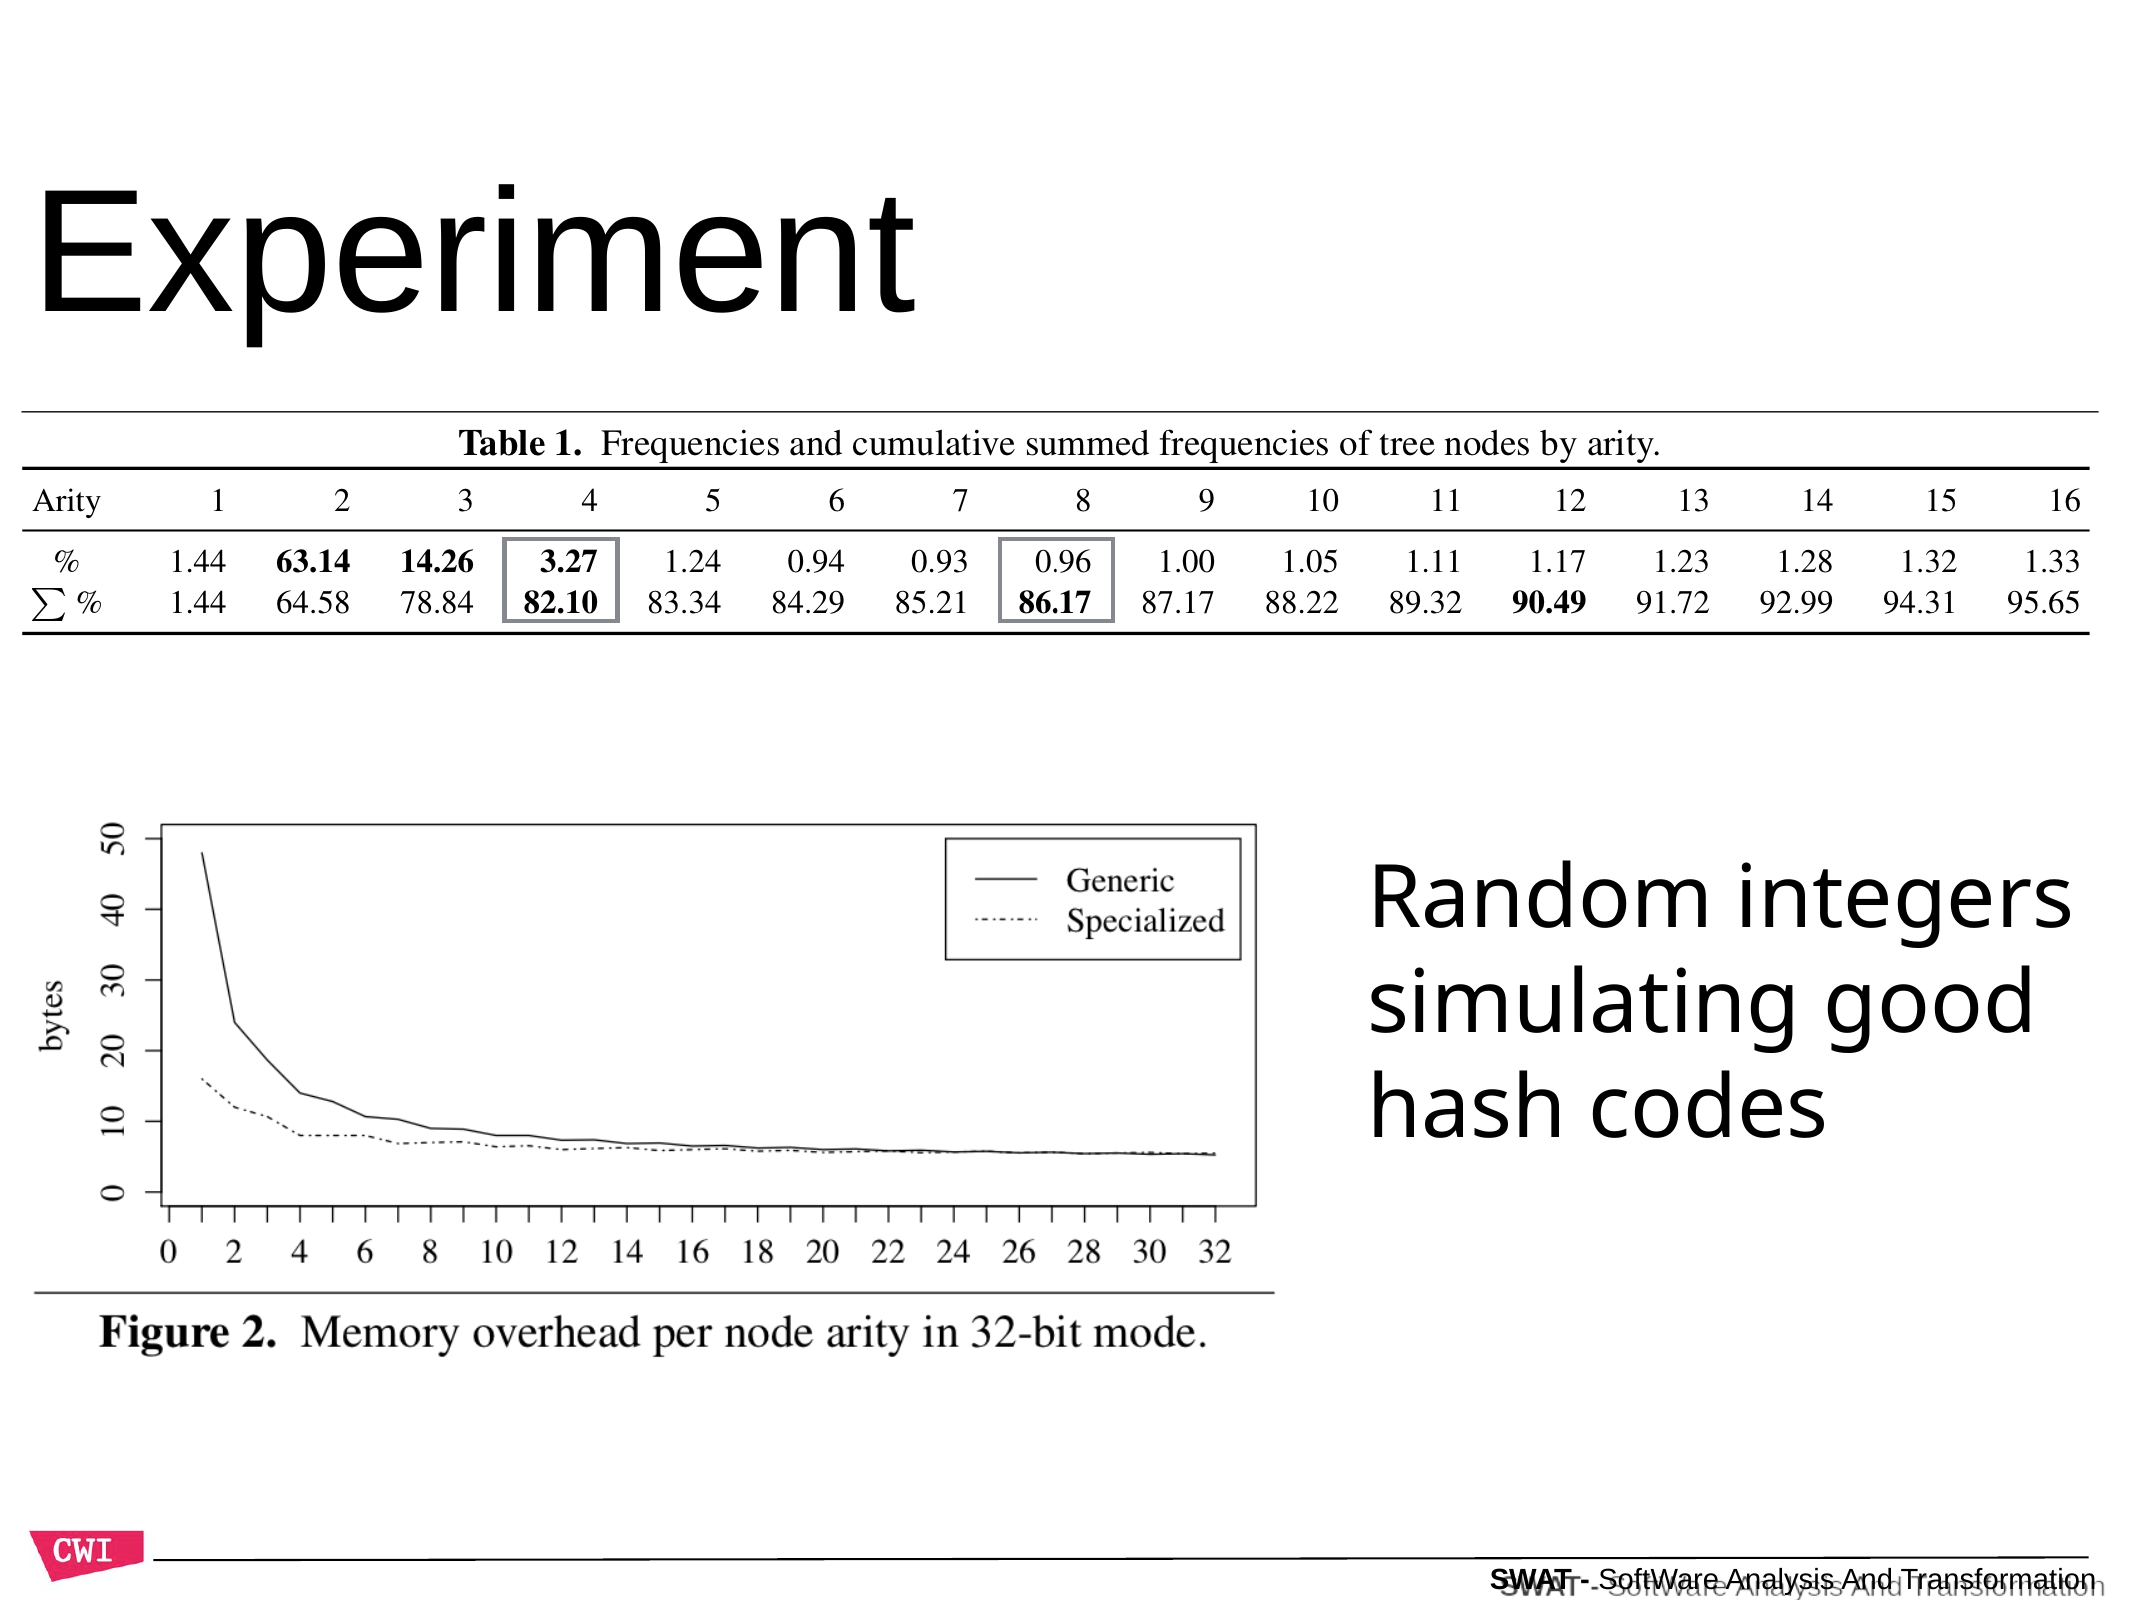

# Experiment
Random integers
simulating good
hash codes